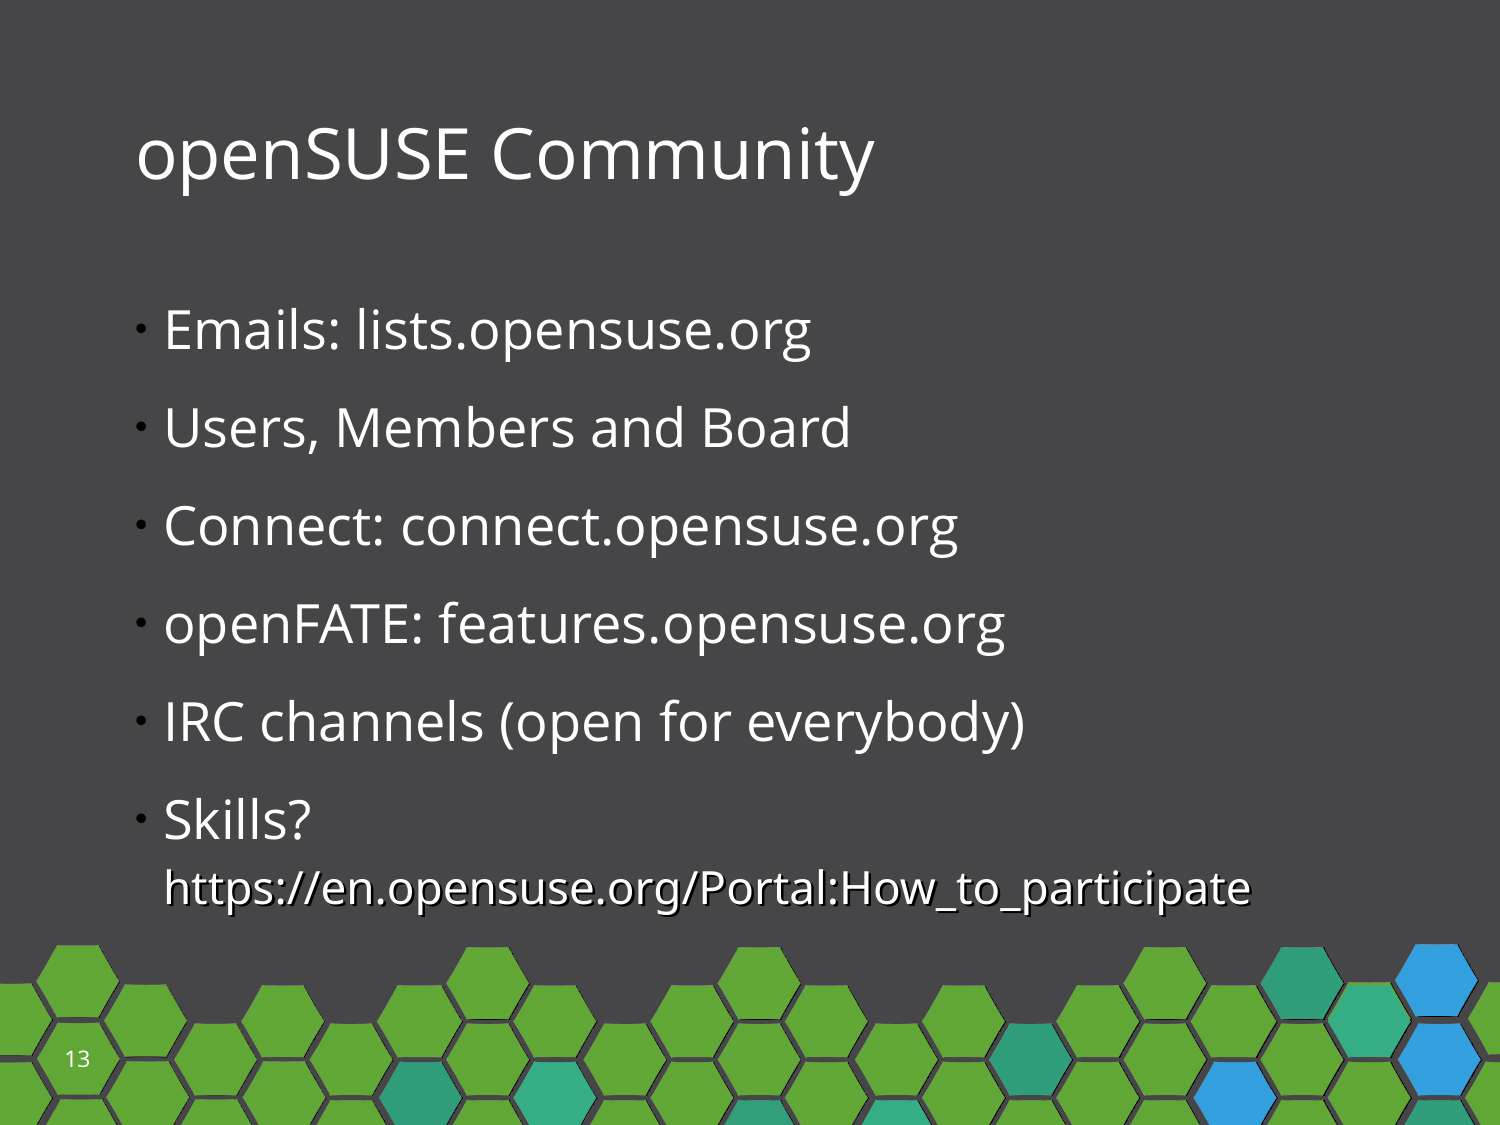

# openSUSE Community
Emails: lists.opensuse.org
Users, Members and Board
Connect: connect.opensuse.org
openFATE: features.opensuse.org
IRC channels (open for everybody)
Skills? https://en.opensuse.org/Portal:How_to_participate